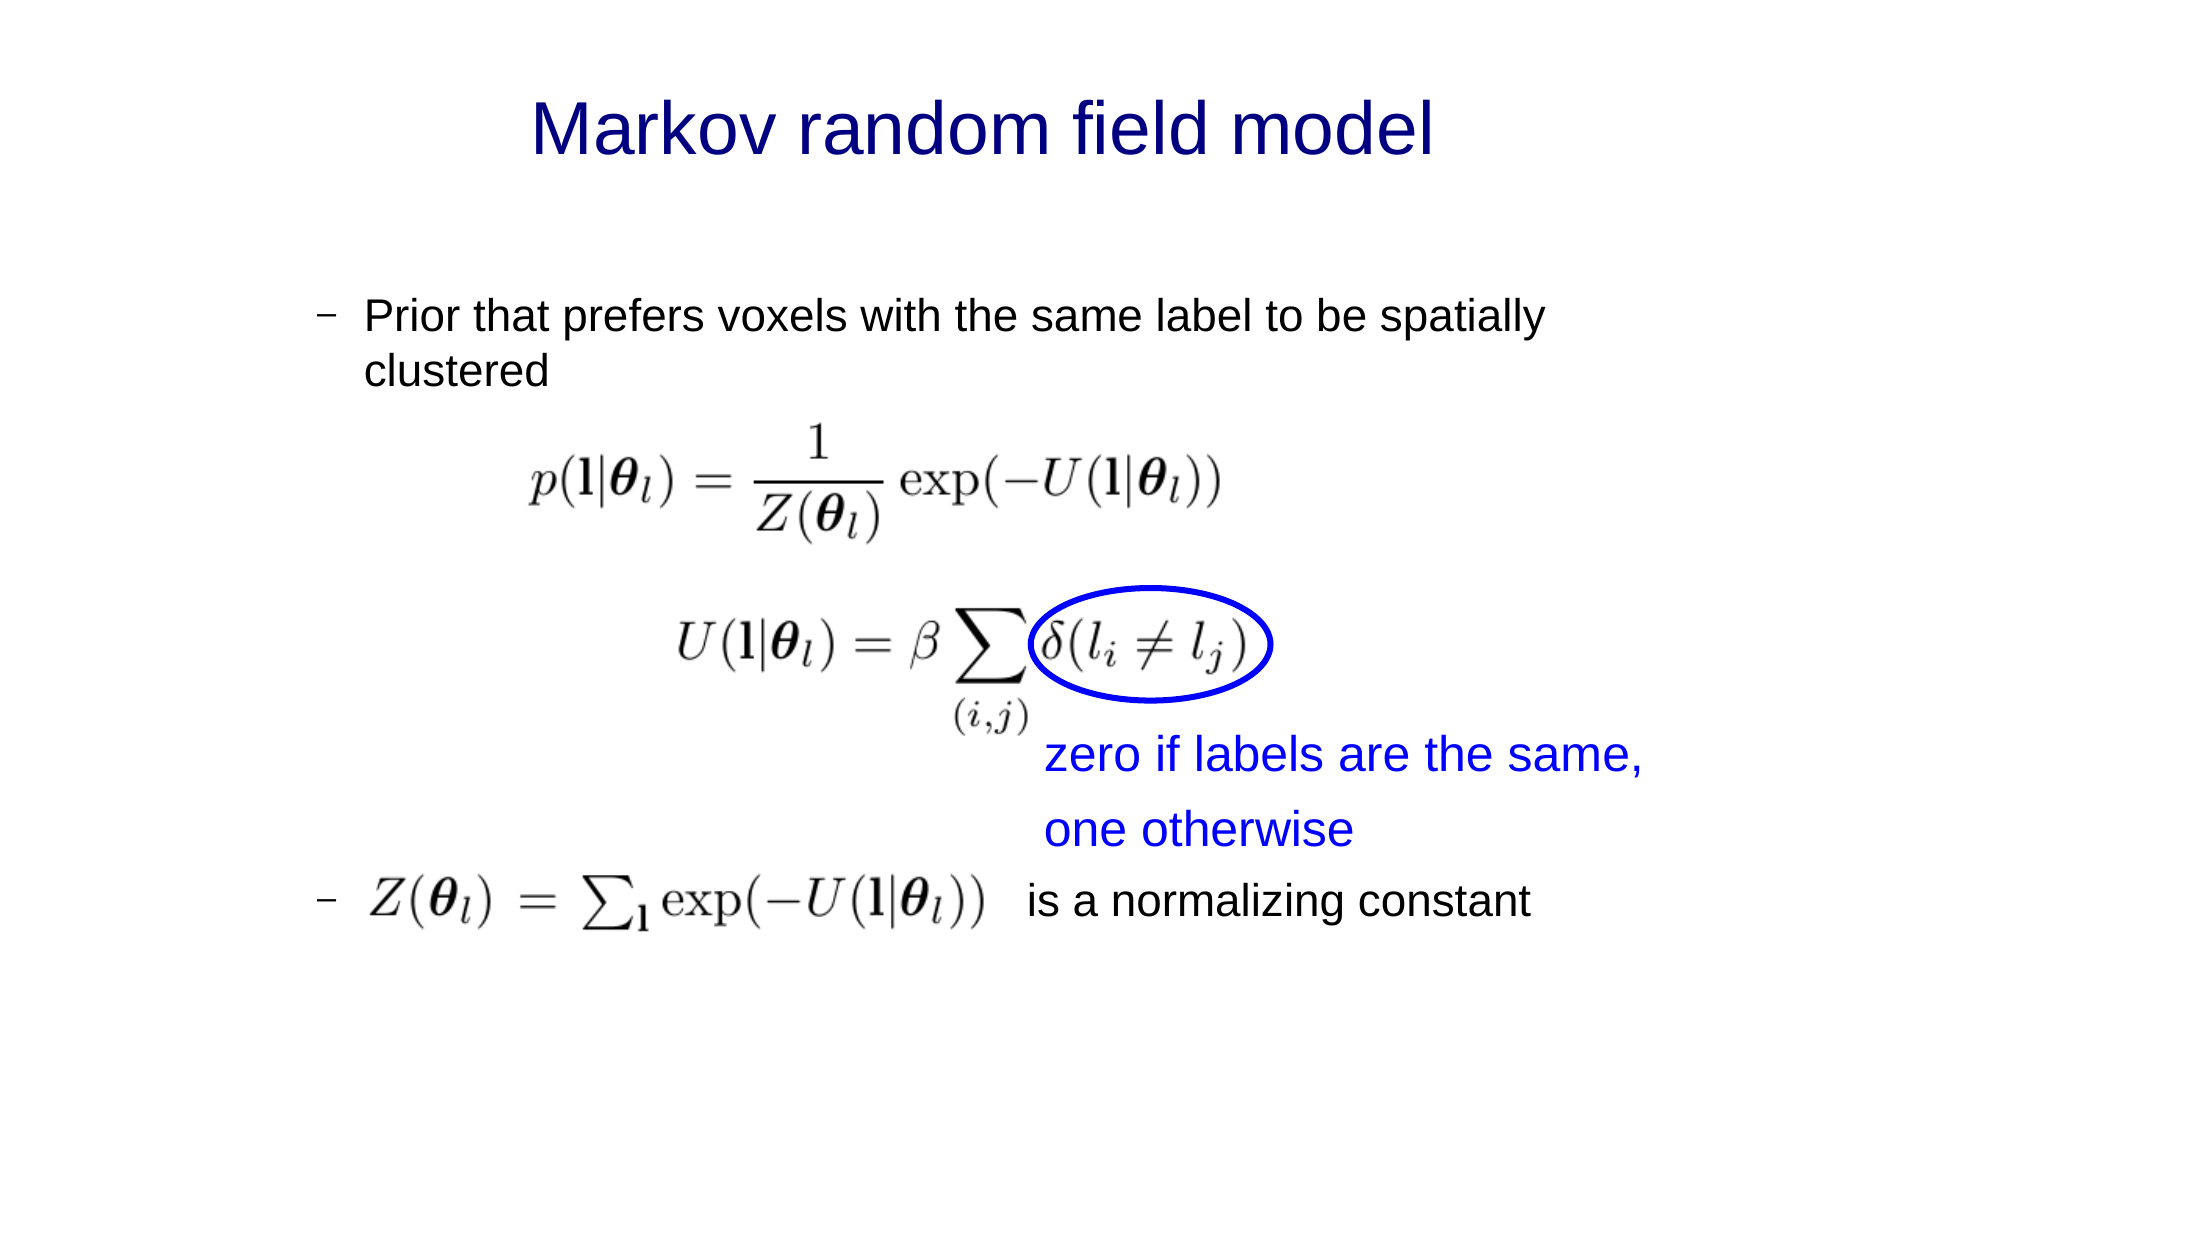

# Markov random field model
Prior that prefers voxels with the same label to be spatially clustered
zero if labels are the same,
one otherwise
 is a normalizing constant